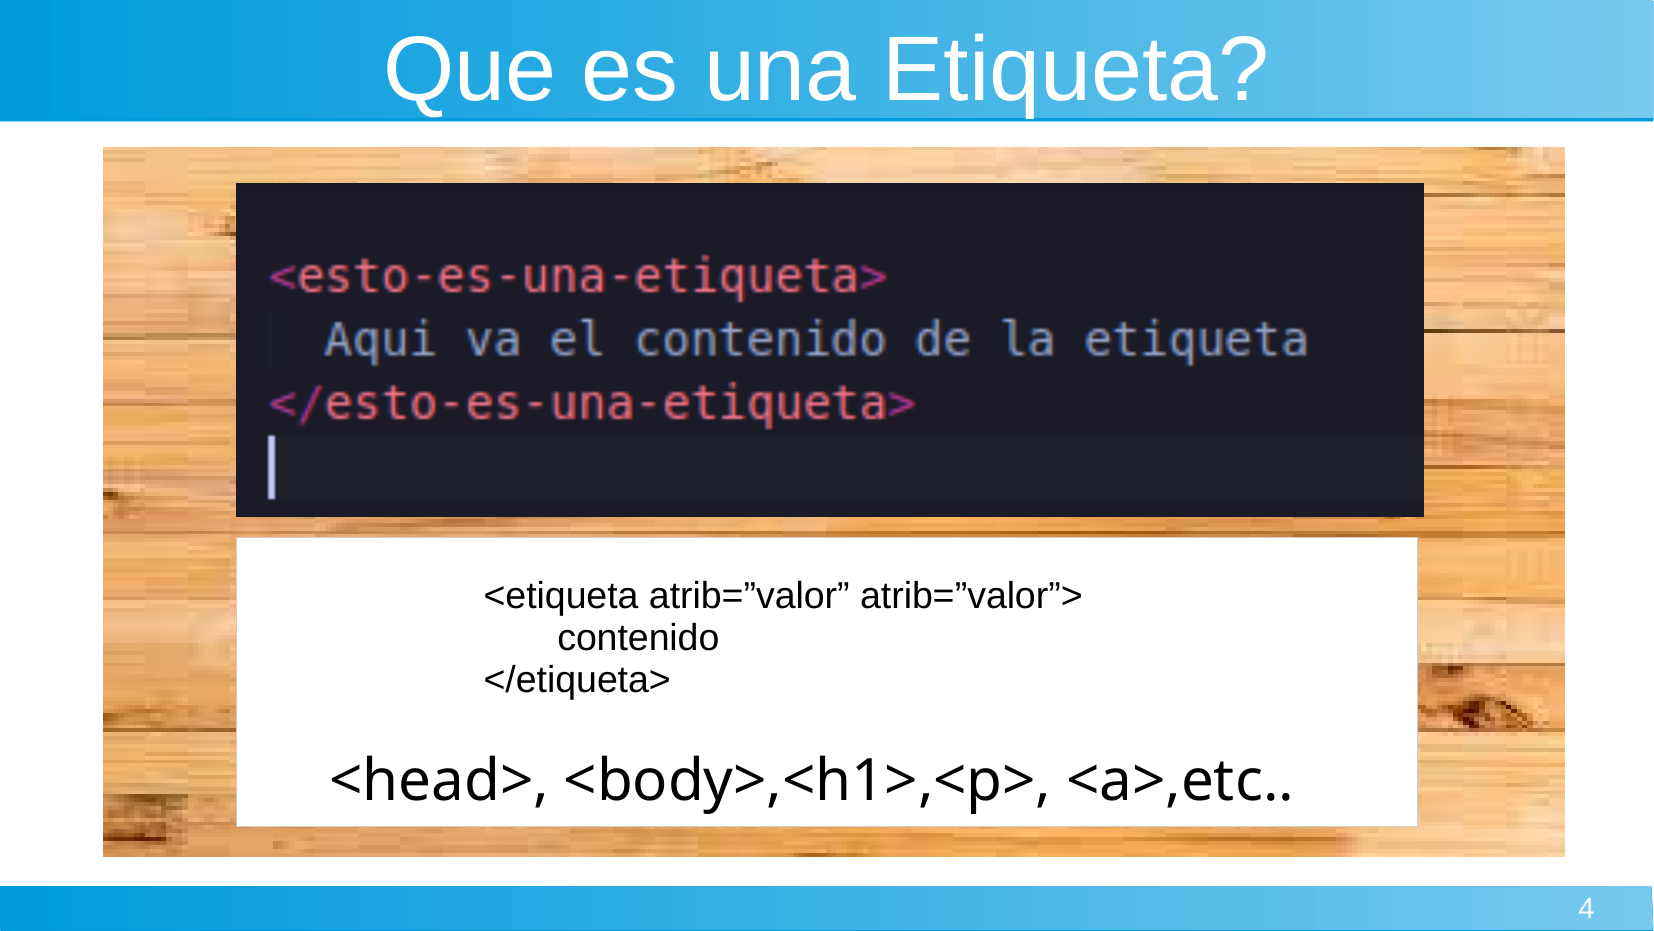

# Que es una Etiqueta?
<etiqueta atrib=”valor” atrib=”valor”>
	contenido
</etiqueta>
<head>, <body>,<h1>,<p>, <a>,etc..
4